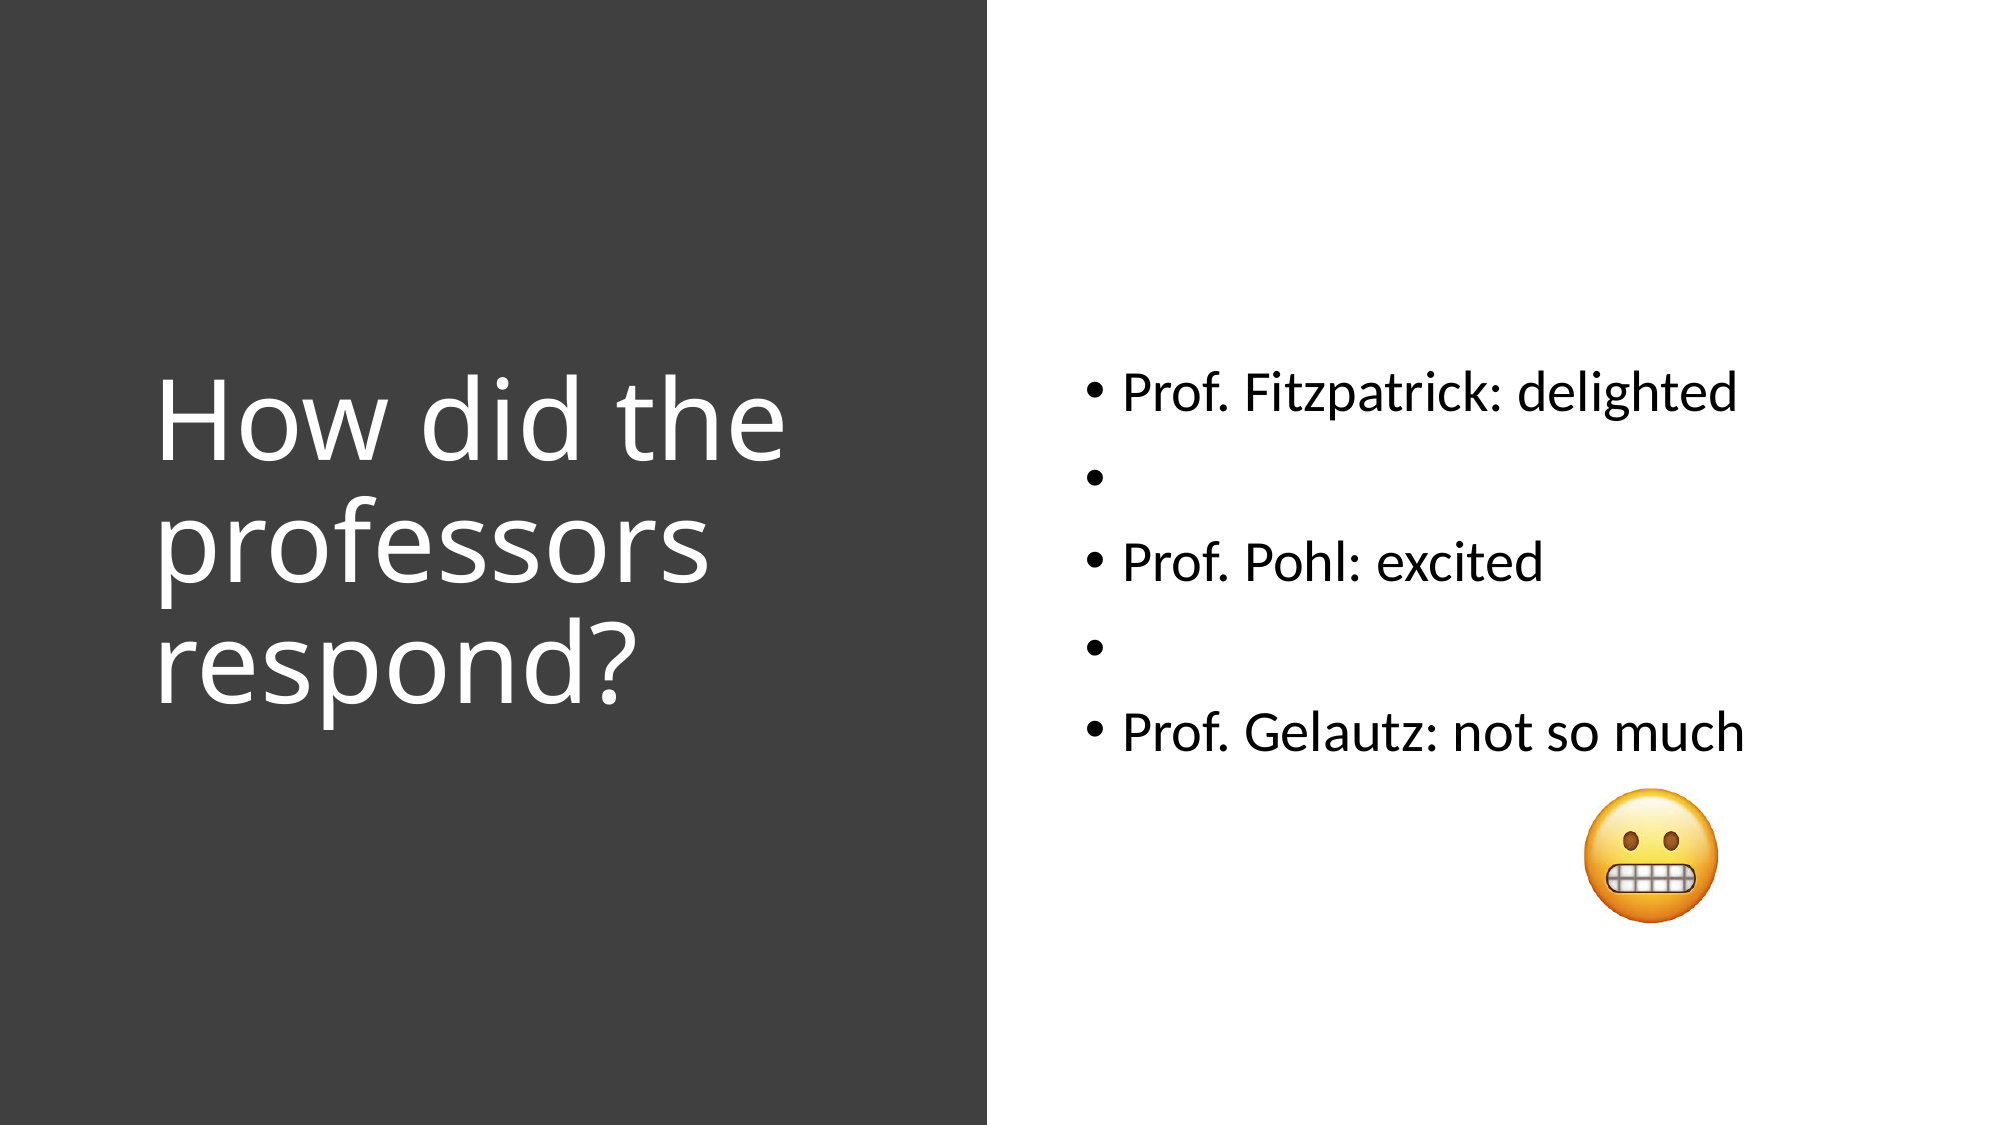

# How did the professors respond?
Prof. Fitzpatrick: delighted
Prof. Pohl: excited
Prof. Gelautz: not so much